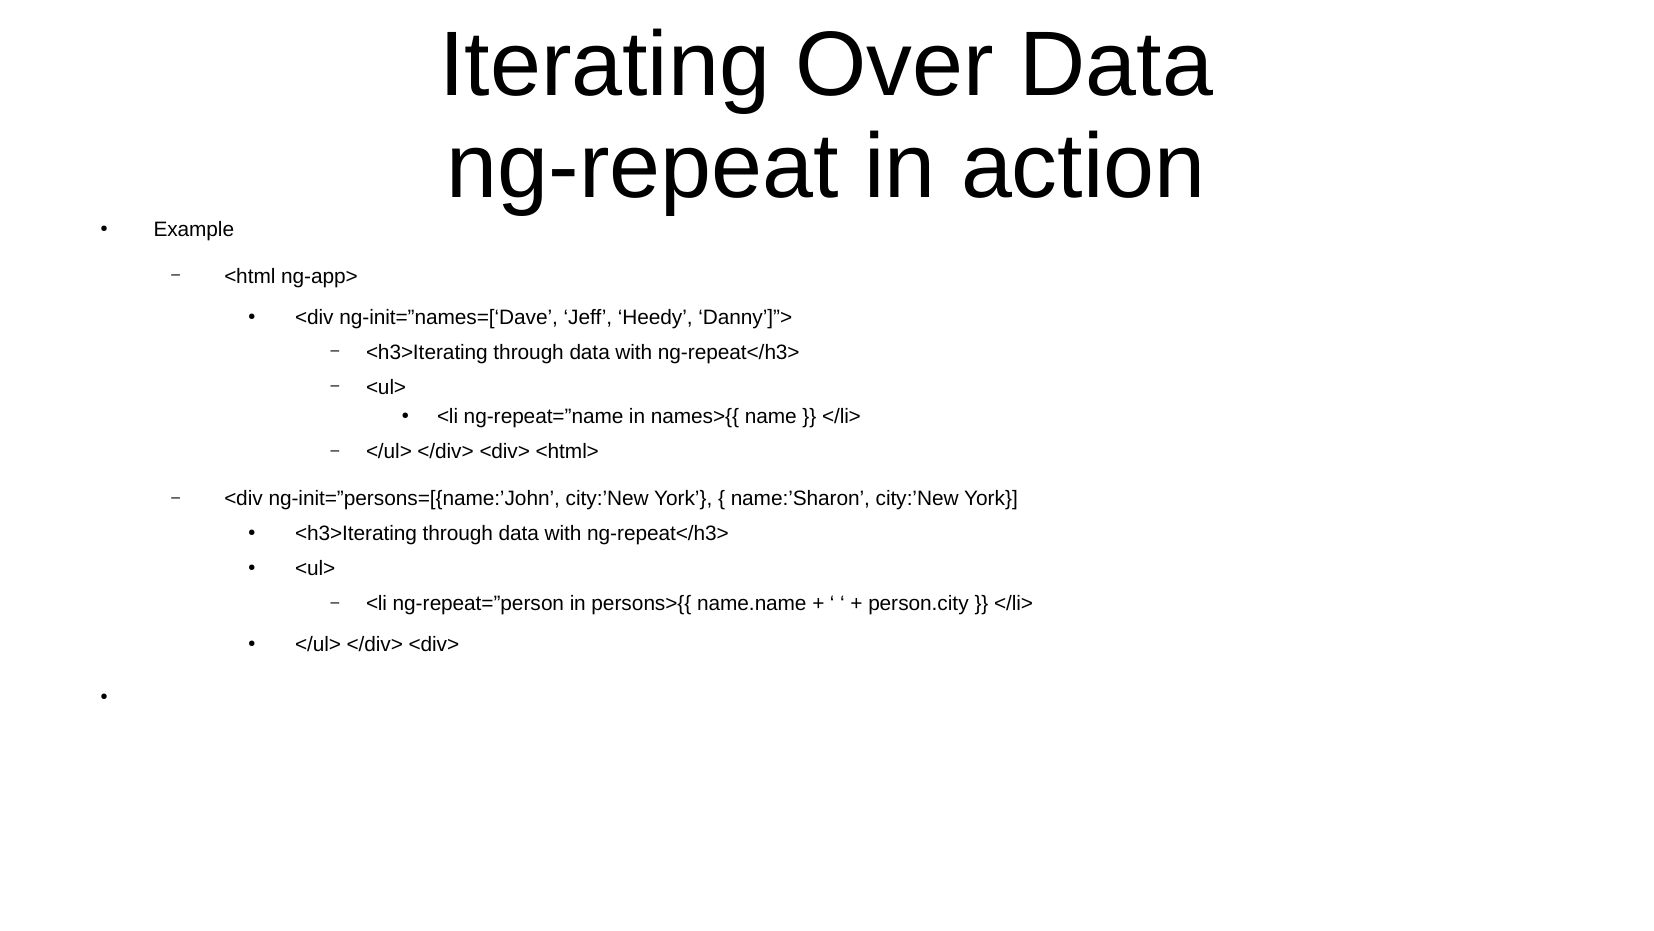

# Iterating Over Data ng-repeat in action
Example
<html ng-app>
<div ng-init=”names=[‘Dave’, ‘Jeff’, ‘Heedy’, ‘Danny’]”>
<h3>Iterating through data with ng-repeat</h3>
<ul>
<li ng-repeat=”name in names>{{ name }} </li>
</ul> </div> <div> <html>
<div ng-init=”persons=[{name:’John’, city:’New York’}, { name:’Sharon’, city:’New York}]
<h3>Iterating through data with ng-repeat</h3>
<ul>
<li ng-repeat=”person in persons>{{ name.name + ‘ ‘ + person.city }} </li>
</ul> </div> <div>